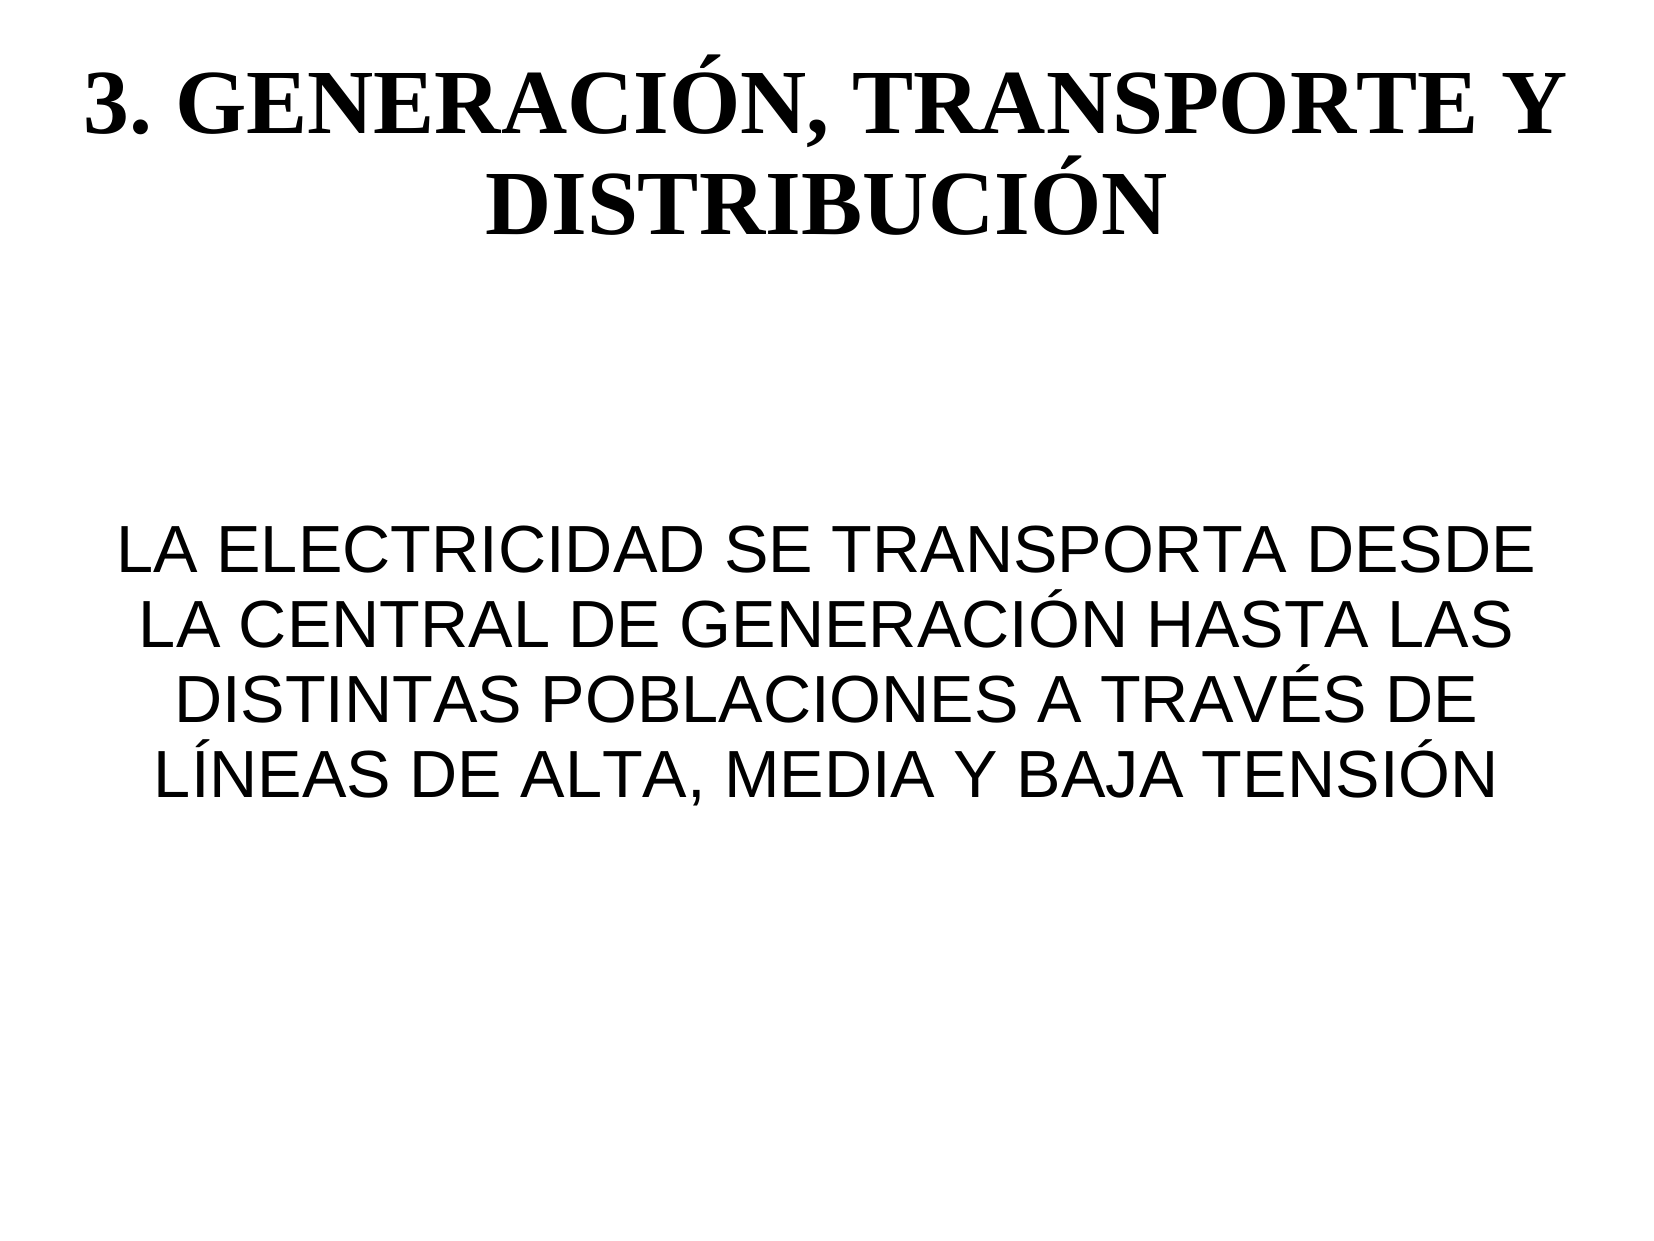

# 3. GENERACIÓN, TRANSPORTE Y DISTRIBUCIÓN
LA ELECTRICIDAD SE TRANSPORTA DESDE LA CENTRAL DE GENERACIÓN HASTA LAS DISTINTAS POBLACIONES A TRAVÉS DE LÍNEAS DE ALTA, MEDIA Y BAJA TENSIÓN